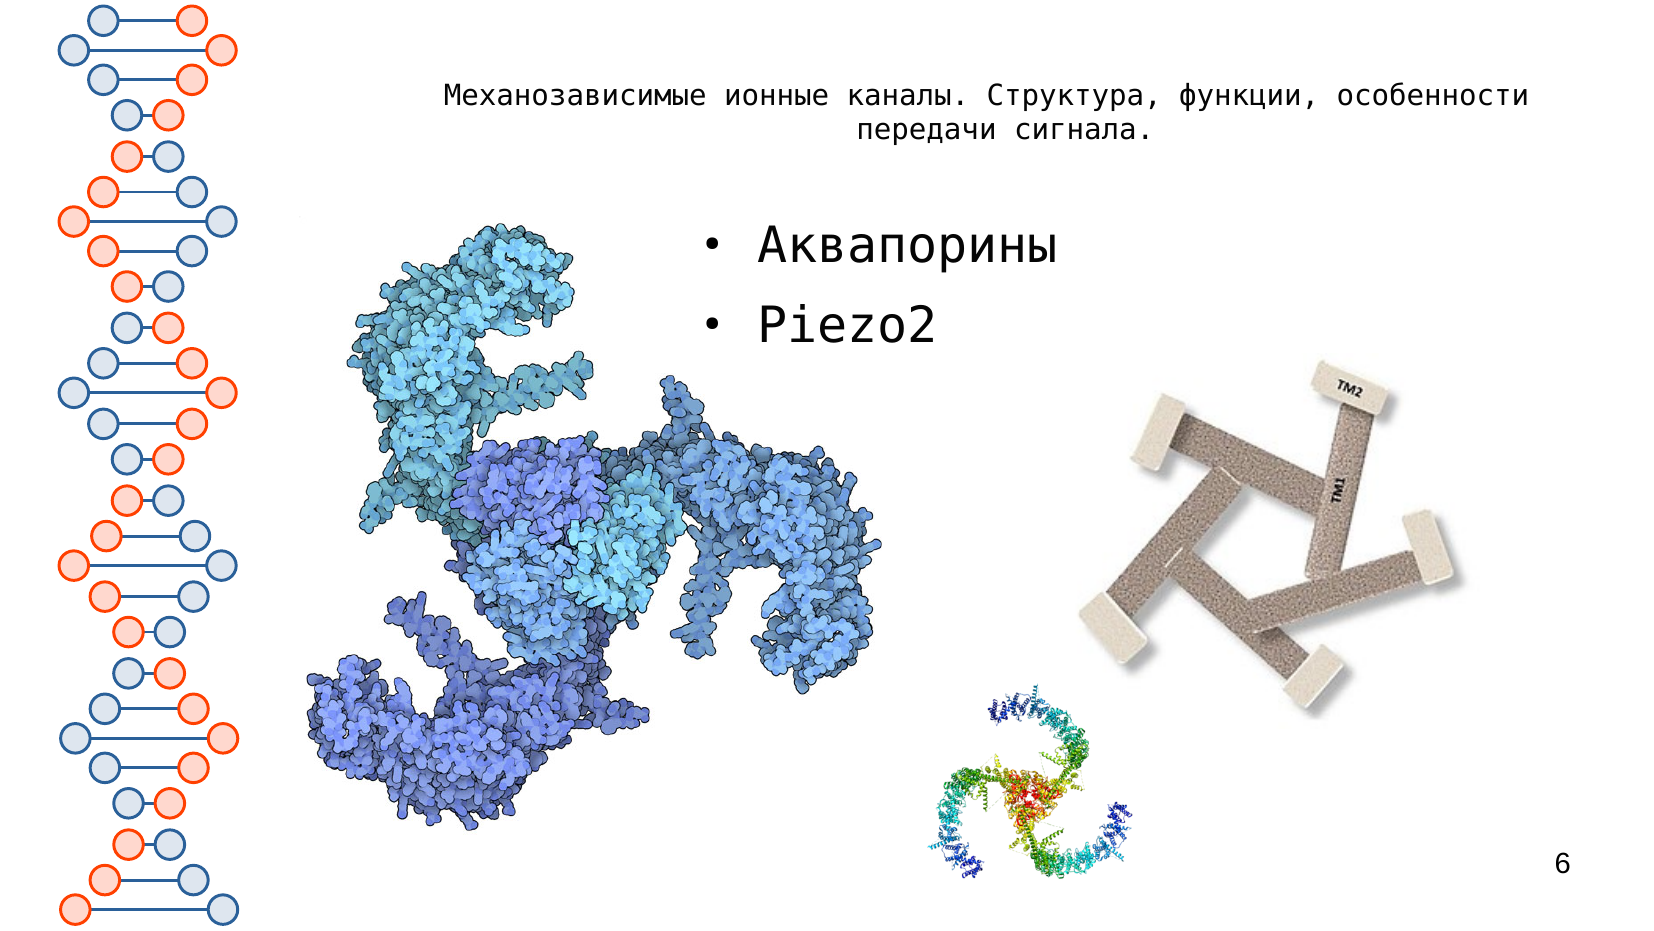

# Механозависимые ионные каналы. Структура, функции, особенности передачи сигнала.
Аквапорины
Piezo2
6